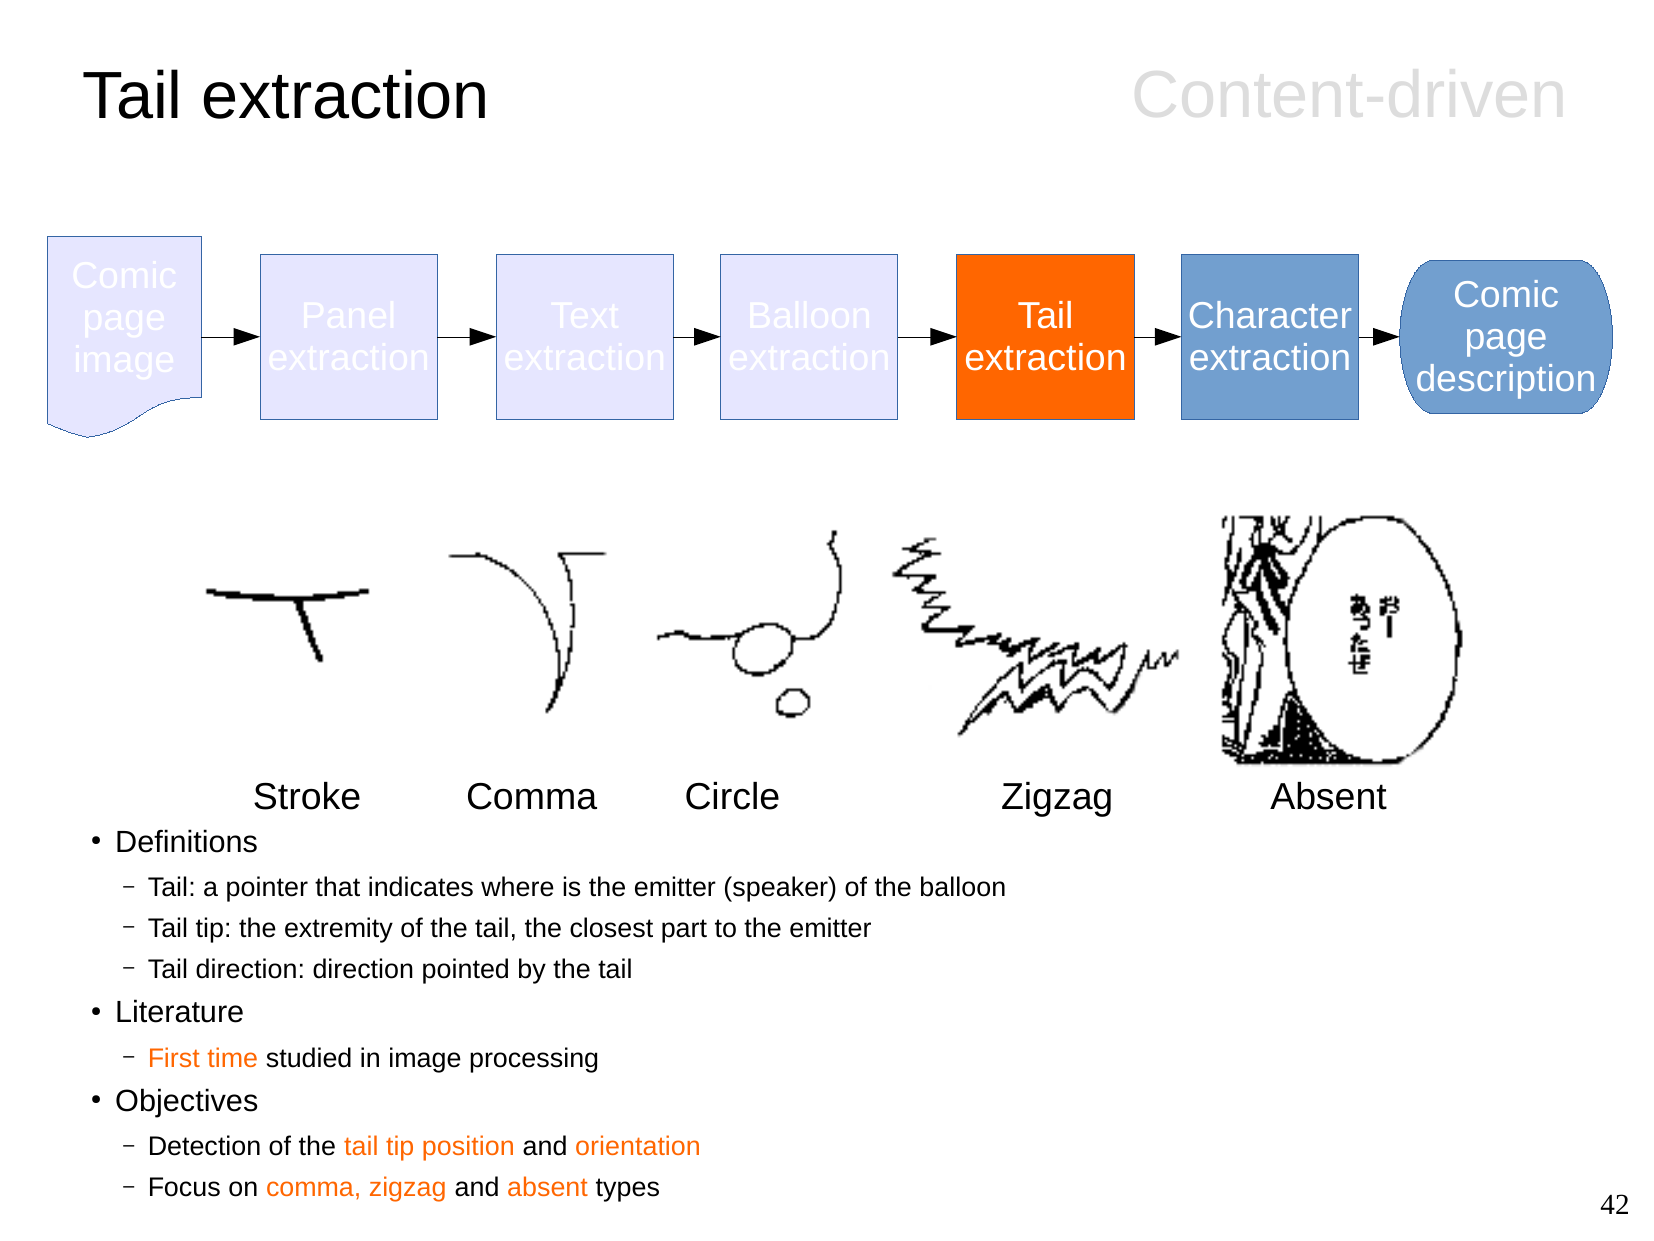

# Tail extraction
Comic
page
image
Panel
extraction
Text
extraction
Balloon
extraction
Tail
extraction
Character
extraction
Comic
page
description
Stroke
Comma
Circle
Zigzag
Absent
Definitions
Tail: a pointer that indicates where is the emitter (speaker) of the balloon
Tail tip: the extremity of the tail, the closest part to the emitter
Tail direction: direction pointed by the tail
Literature
First time studied in image processing
Objectives
Detection of the tail tip position and orientation
Focus on comma, zigzag and absent types
42